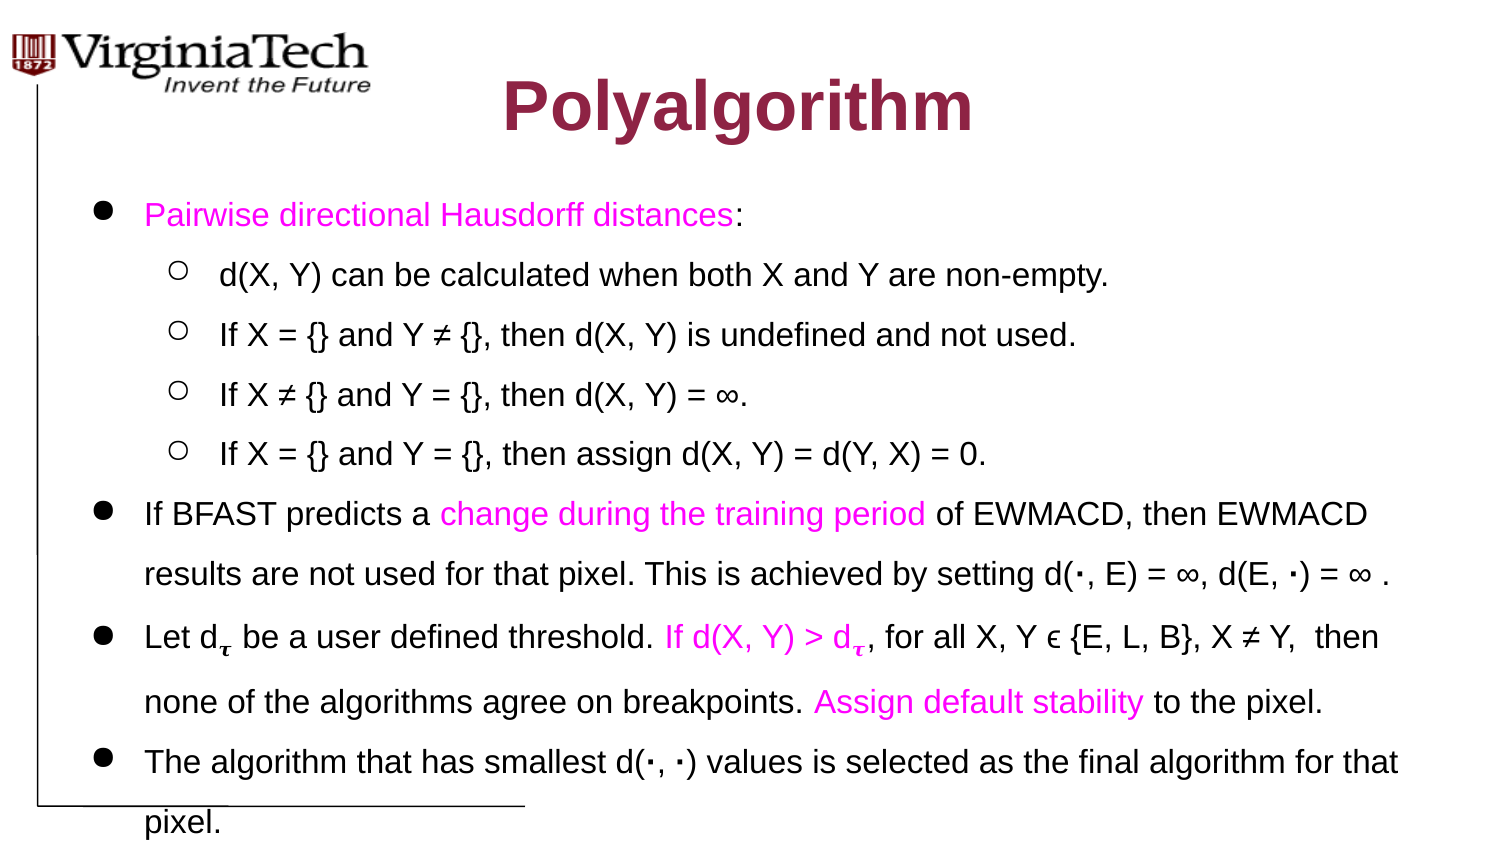

# Polyalgorithm
Pairwise directional Hausdorff distances:
d(X, Y) can be calculated when both X and Y are non-empty.
If X = {} and Y ≠ {}, then d(X, Y) is undefined and not used.
If X ≠ {} and Y = {}, then d(X, Y) = ∞.
If X = {} and Y = {}, then assign d(X, Y) = d(Y, X) = 0.
If BFAST predicts a change during the training period of EWMACD, then EWMACD results are not used for that pixel. This is achieved by setting d(·, E) = ∞, d(E, ·) = ∞ .
Let d𝝉 be a user defined threshold. If d(X, Y) > d𝝉, for all X, Y ϵ {E, L, B}, X ≠ Y, then none of the algorithms agree on breakpoints. Assign default stability to the pixel.
The algorithm that has smallest d(·, ·) values is selected as the final algorithm for that pixel.